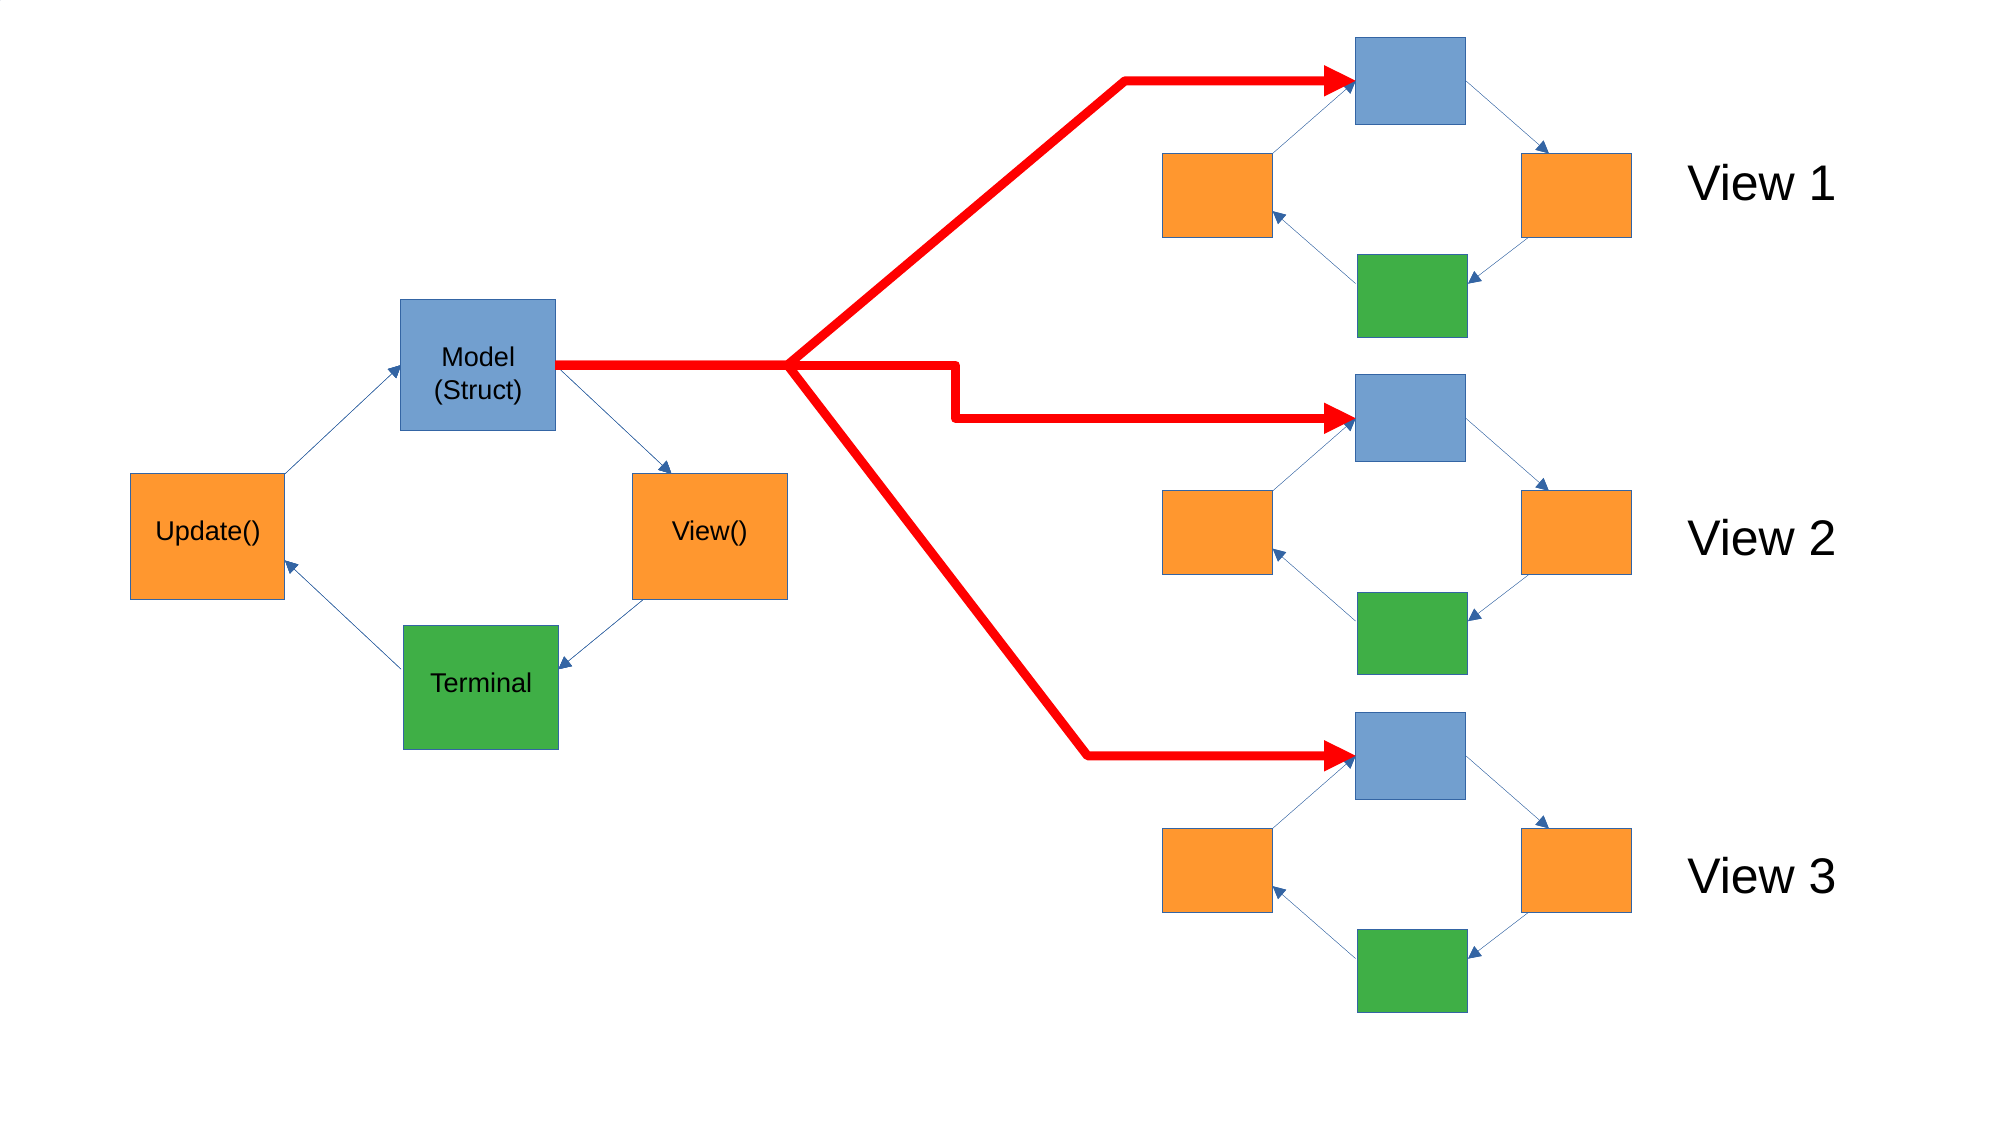

View 1
View()
Model
(Struct)
Model
(Struct)
Model
(Struct)
Model
(Struct)
Update()
Update()
Update()
Update()
View()
View()
View()
View()
View()
View 2
Terminal
Terminal
Terminal
Terminal
View()
View 3